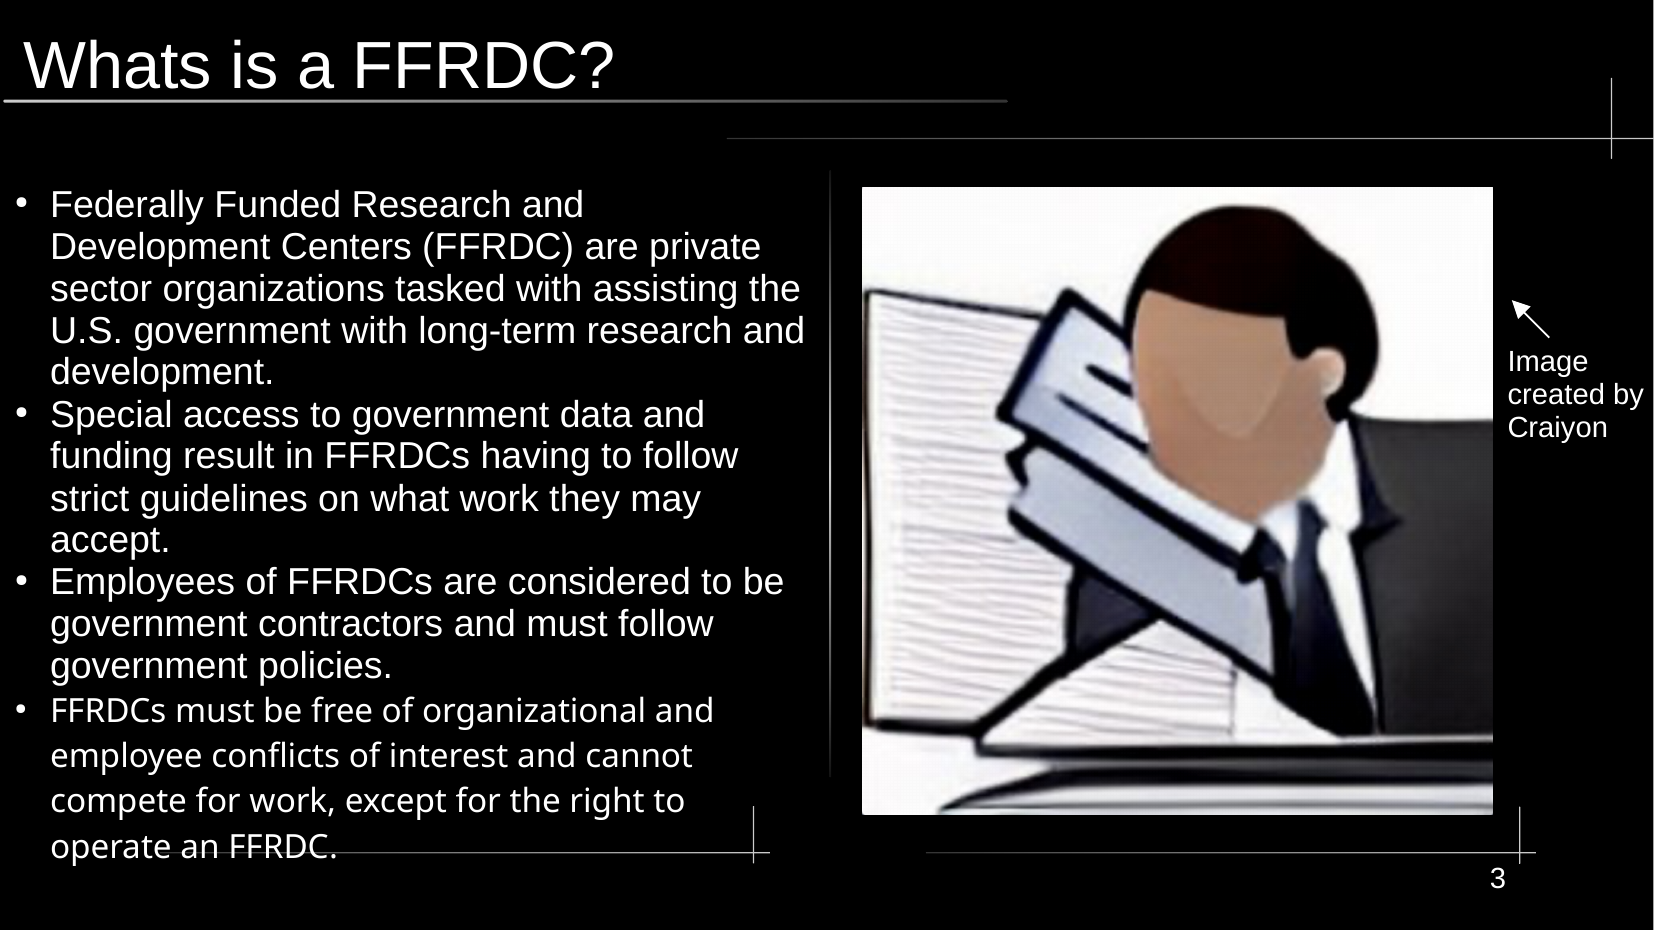

# Whats is a FFRDC?
Federally Funded Research and Development Centers (FFRDC) are private sector organizations tasked with assisting the U.S. government with long-term research and development.
Special access to government data and funding result in FFRDCs having to follow strict guidelines on what work they may accept.
Employees of FFRDCs are considered to be government contractors and must follow government policies.
FFRDCs must be free of organizational and employee conflicts of interest and cannot compete for work, except for the right to operate an FFRDC.
Image
created by
Craiyon
3